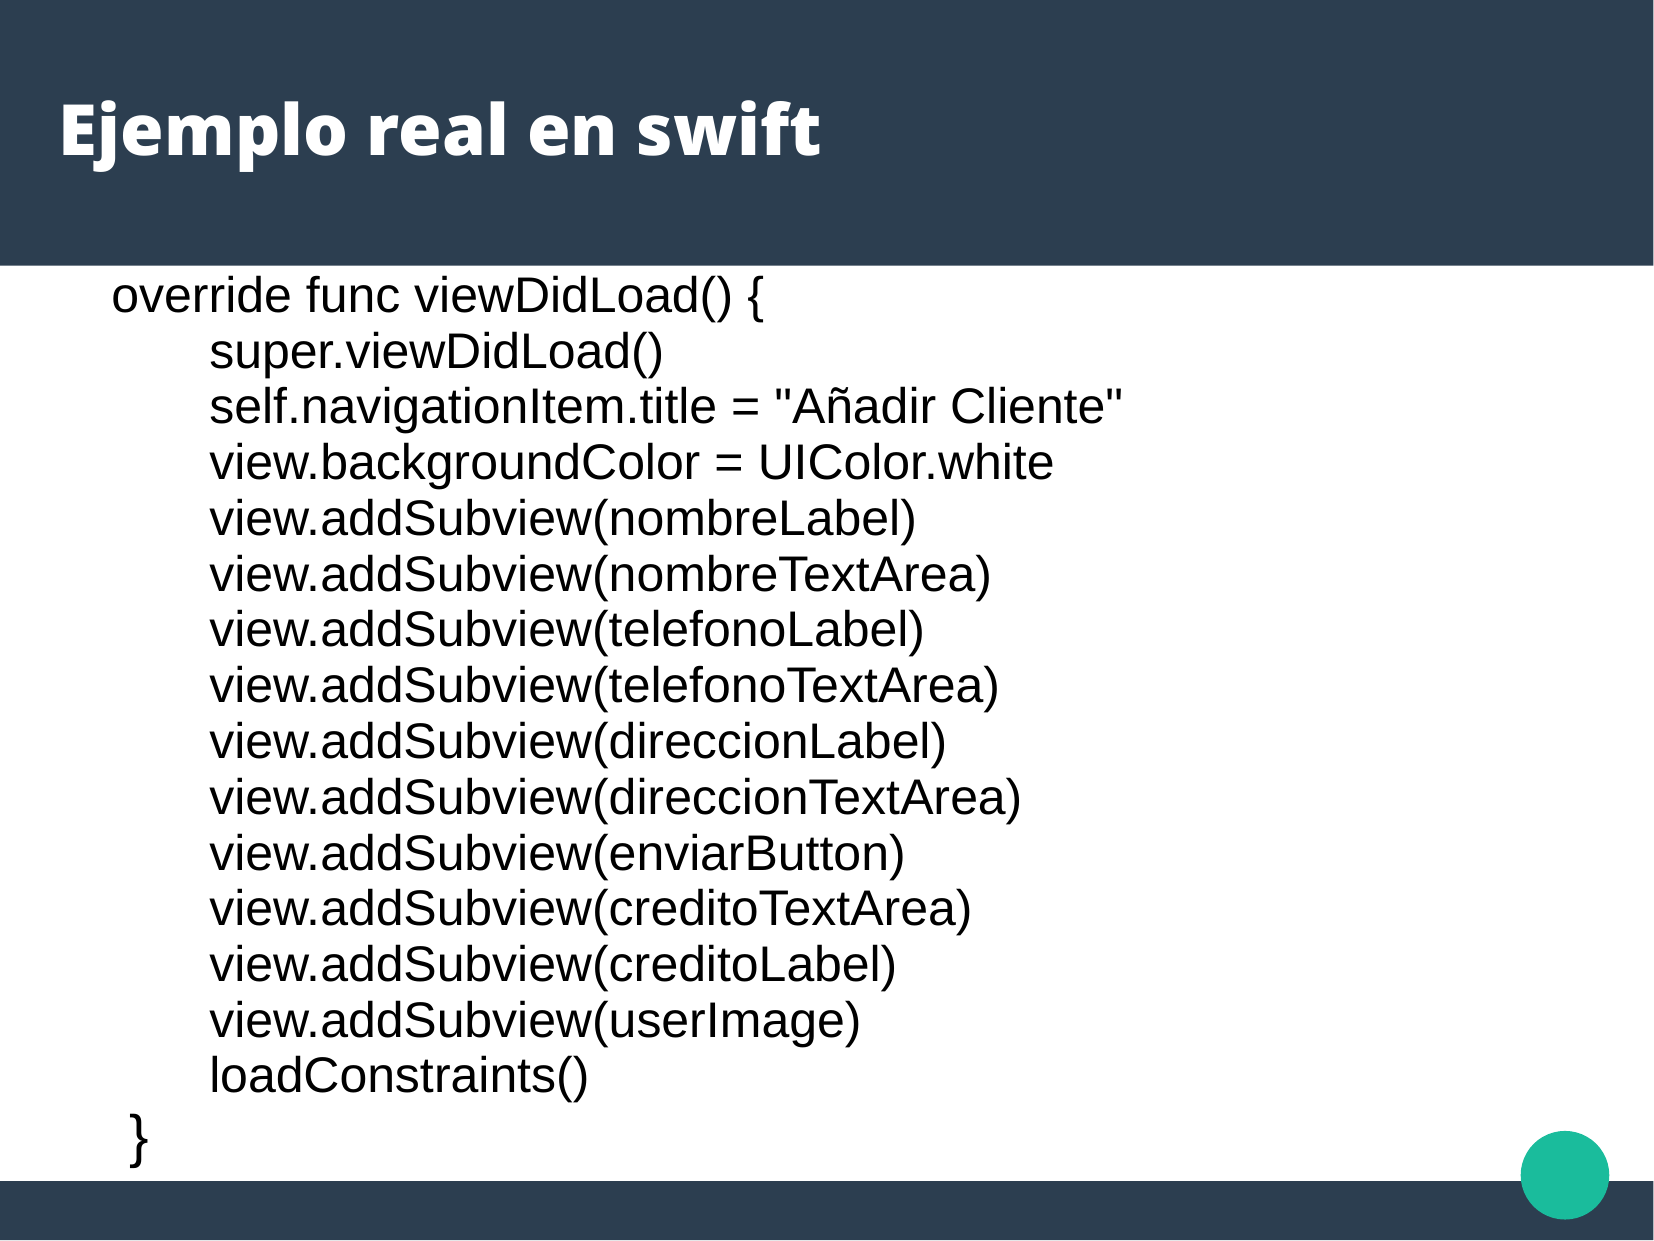

# Ejemplo real en swift
 override func viewDidLoad() {
 super.viewDidLoad()
 self.navigationItem.title = "Añadir Cliente"
 view.backgroundColor = UIColor.white
 view.addSubview(nombreLabel)
 view.addSubview(nombreTextArea)
 view.addSubview(telefonoLabel)
 view.addSubview(telefonoTextArea)
 view.addSubview(direccionLabel)
 view.addSubview(direccionTextArea)
 view.addSubview(enviarButton)
 view.addSubview(creditoTextArea)
 view.addSubview(creditoLabel)
 view.addSubview(userImage)
 loadConstraints()
 }